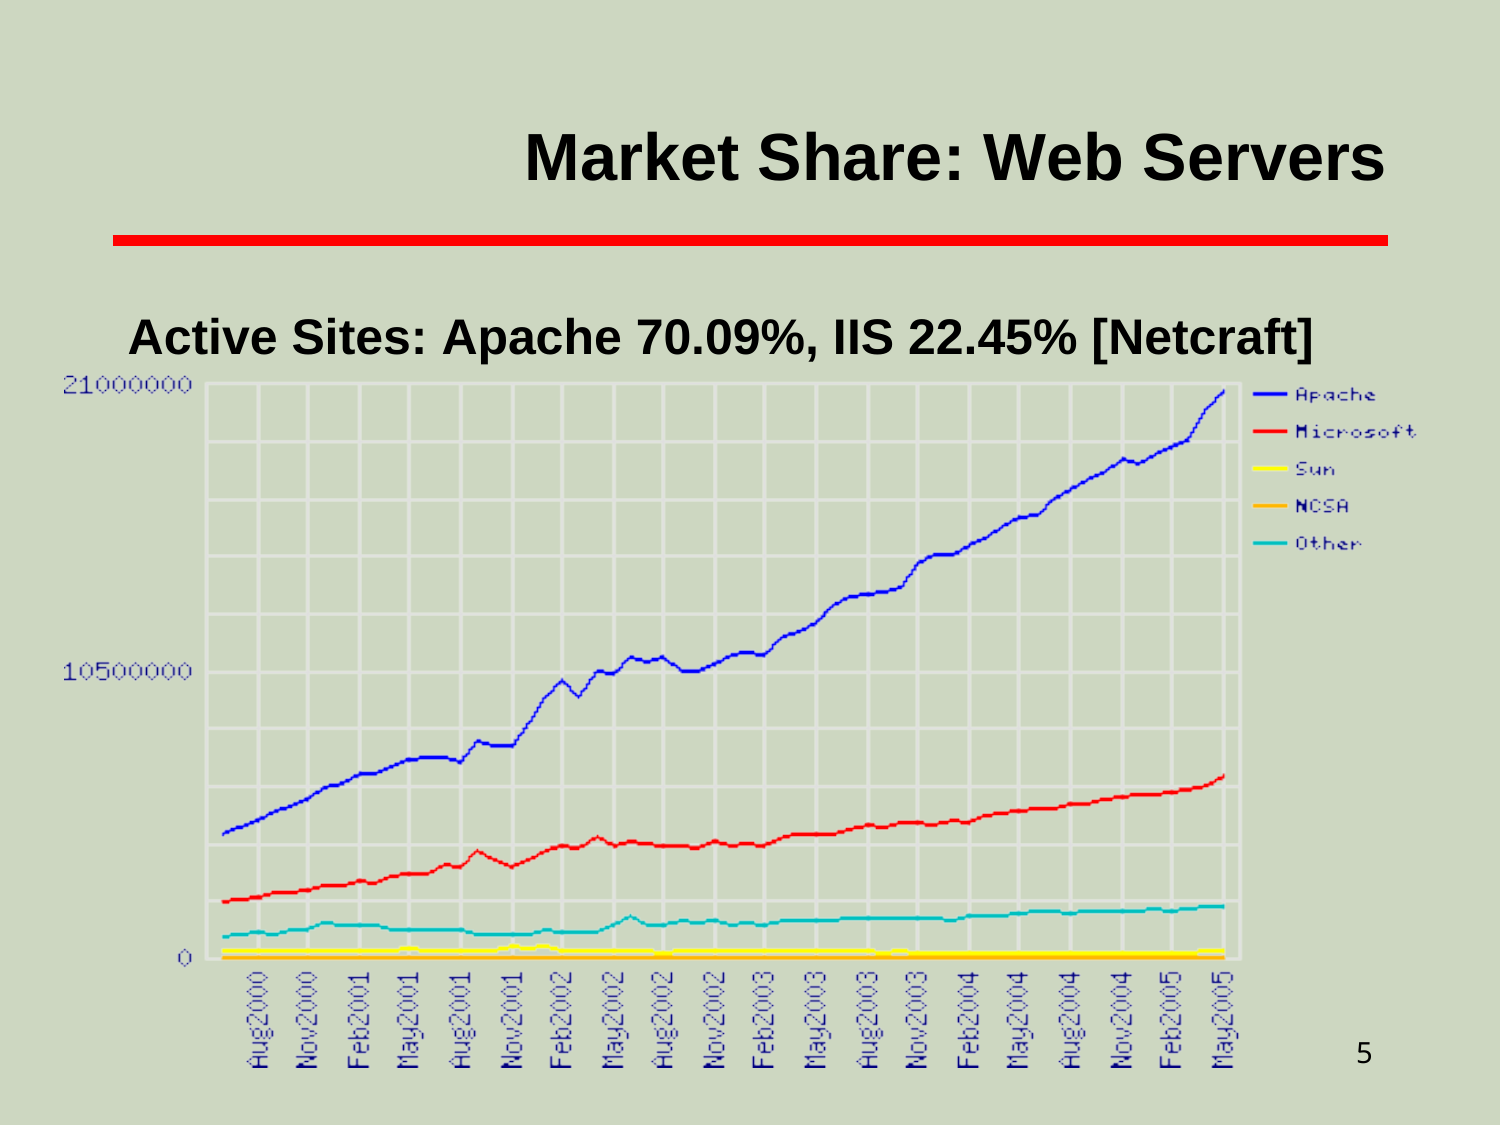

# Market Share: Web Servers
Active Sites: Apache 70.09%, IIS 22.45% [Netcraft]